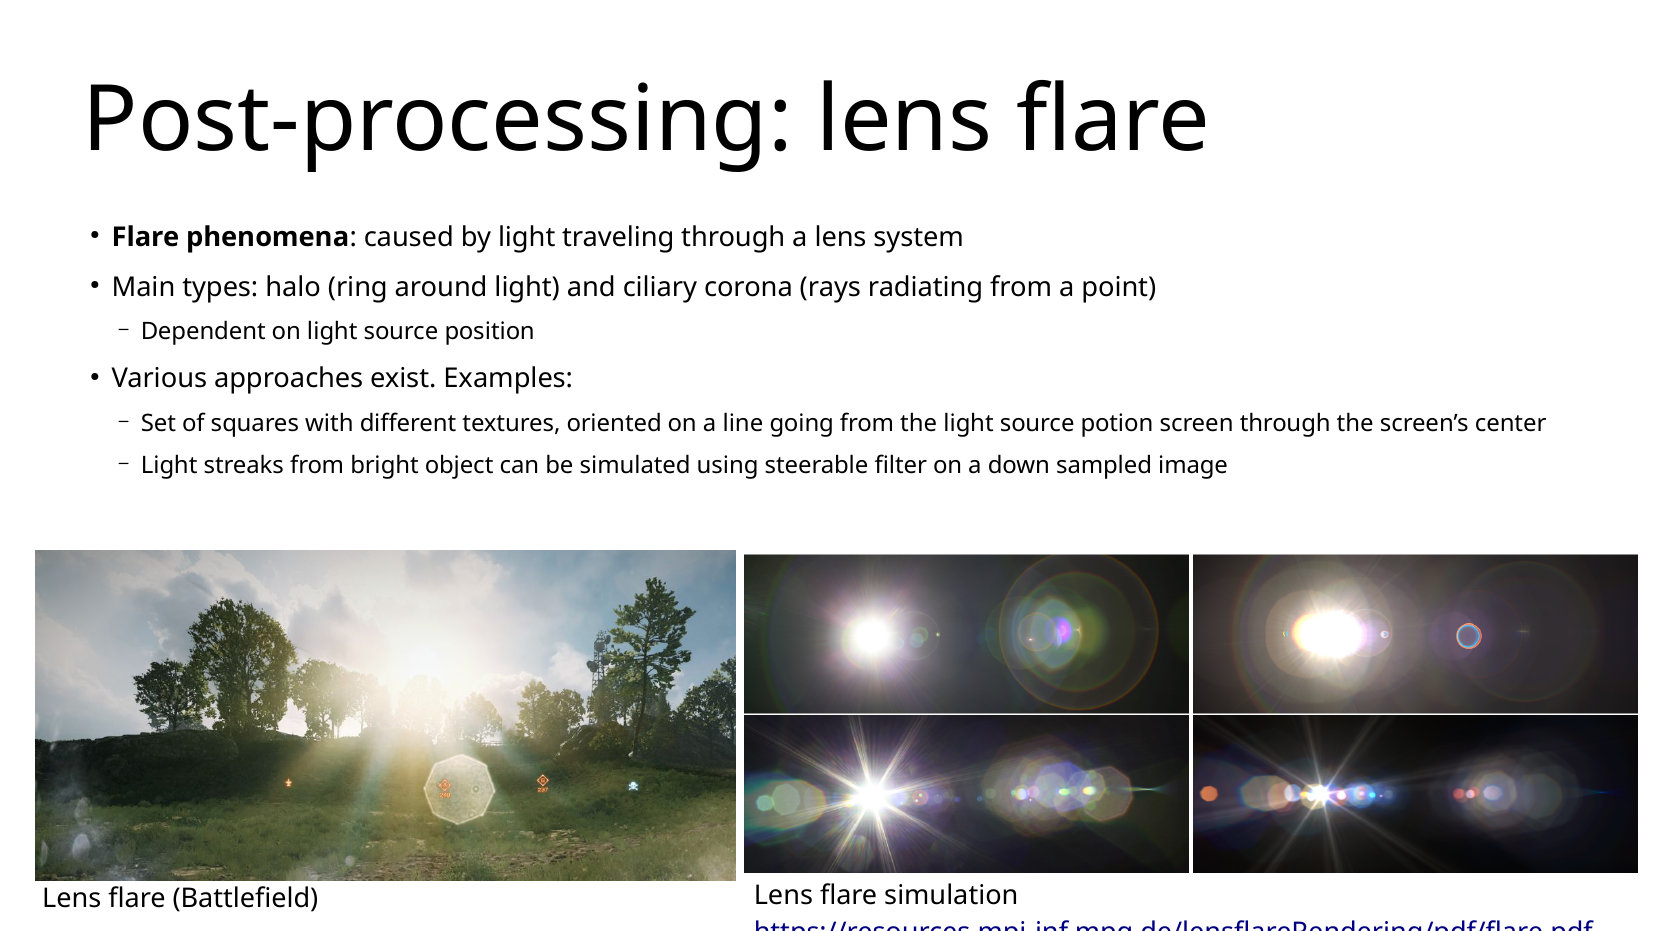

# Post-processing: lens flare
Flare phenomena: caused by light traveling through a lens system
Main types: halo (ring around light) and ciliary corona (rays radiating from a point)
Dependent on light source position
Various approaches exist. Examples:
Set of squares with different textures, oriented on a line going from the light source potion screen through the screen’s center
Light streaks from bright object can be simulated using steerable filter on a down sampled image
12
Lens flare simulation https://resources.mpi-inf.mpg.de/lensflareRendering/pdf/flare.pdf
Lens flare (Battlefield)